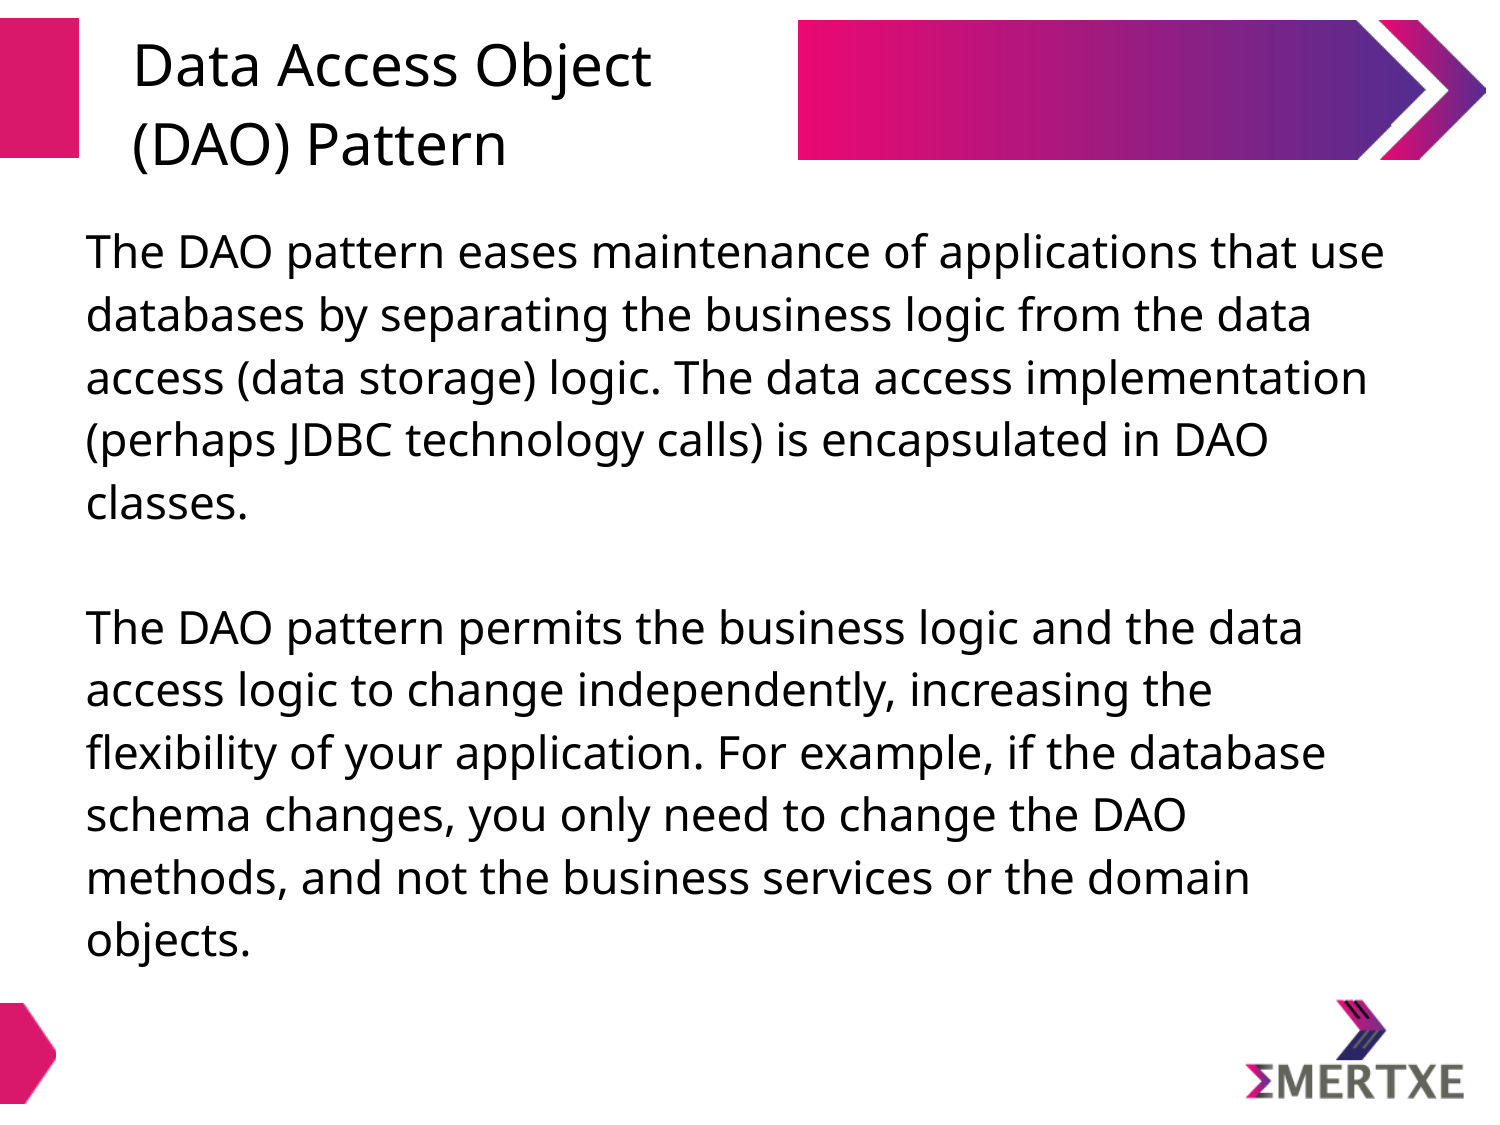

Data Access Object (DAO) Pattern
The DAO pattern eases maintenance of applications that use databases by separating the business logic from the data access (data storage) logic. The data access implementation (perhaps JDBC technology calls) is encapsulated in DAO classes.
The DAO pattern permits the business logic and the data access logic to change independently, increasing the flexibility of your application. For example, if the database schema changes, you only need to change the DAO methods, and not the business services or the domain objects.